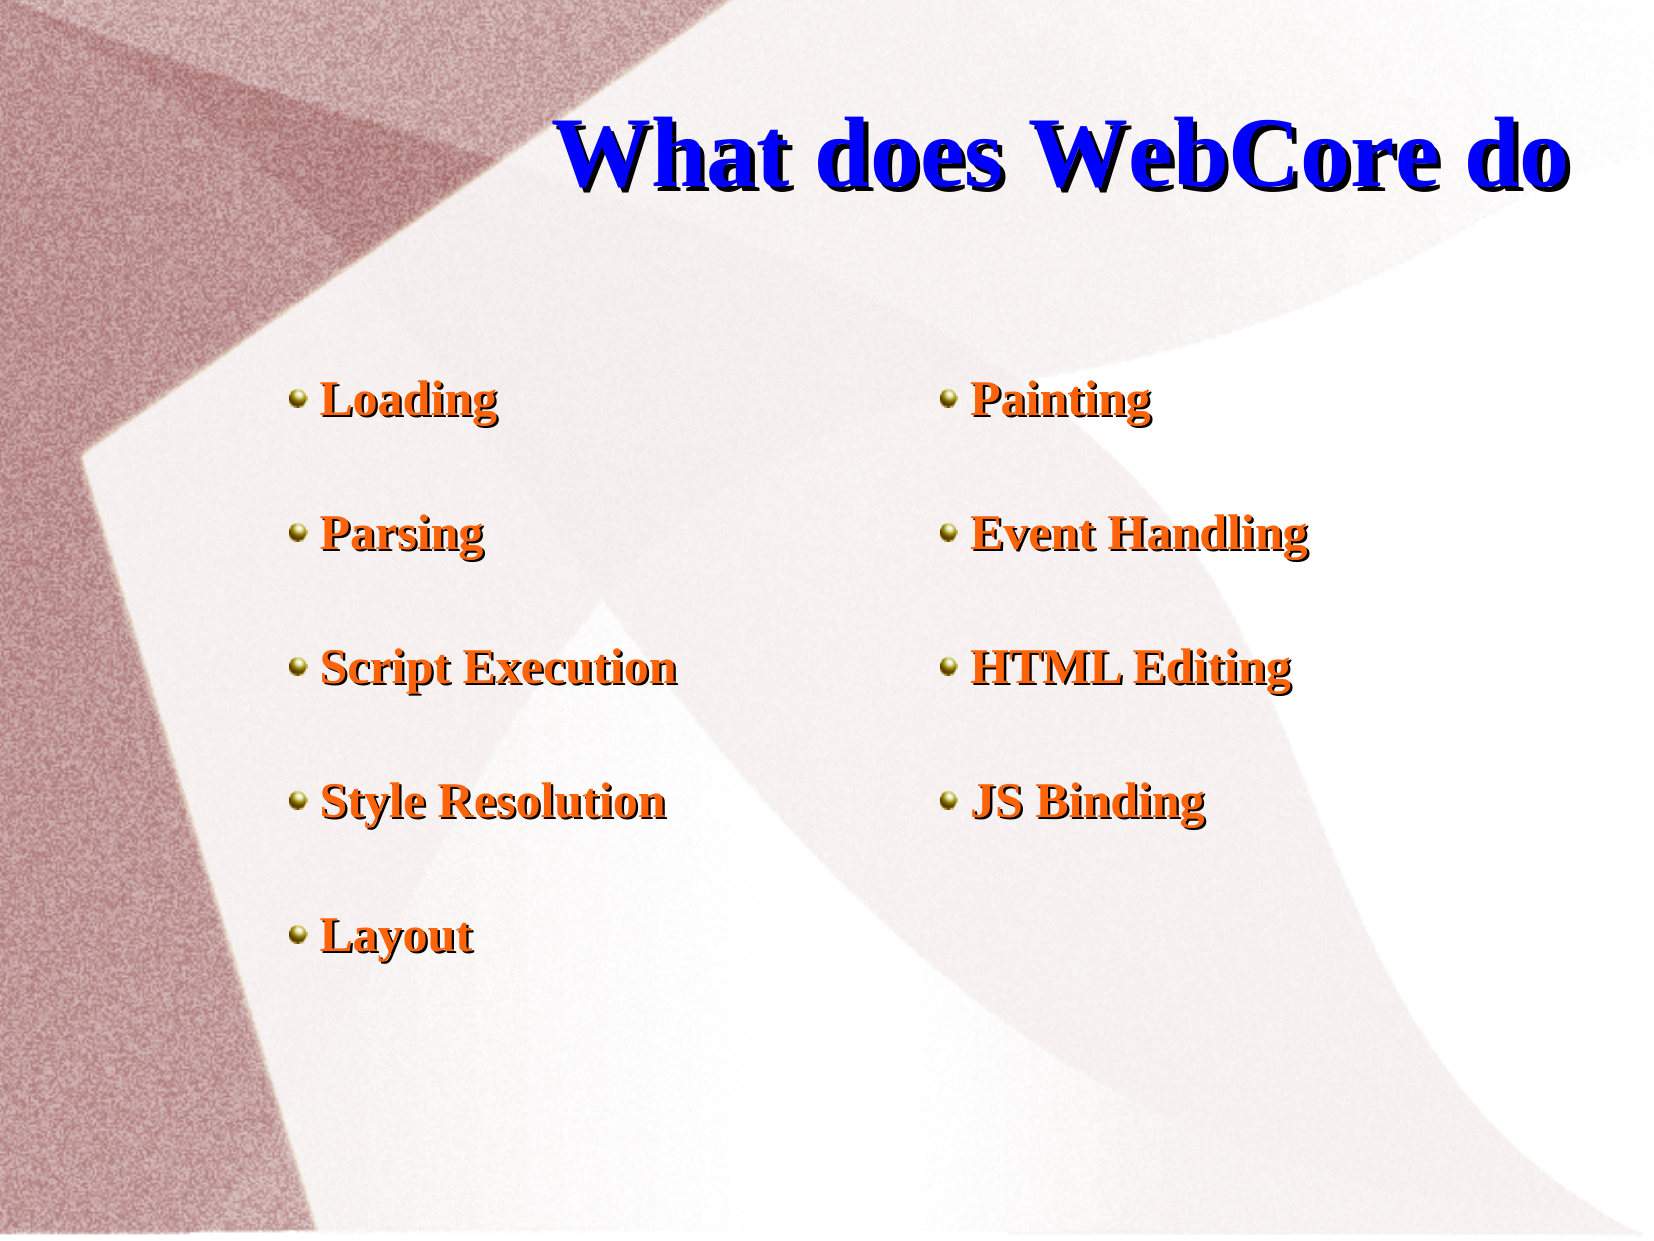

# What does WebCore do
| Loading | Painting |
| --- | --- |
| Parsing | Event Handling |
| Script Execution | HTML Editing |
| Style Resolution | JS Binding |
| Layout | |